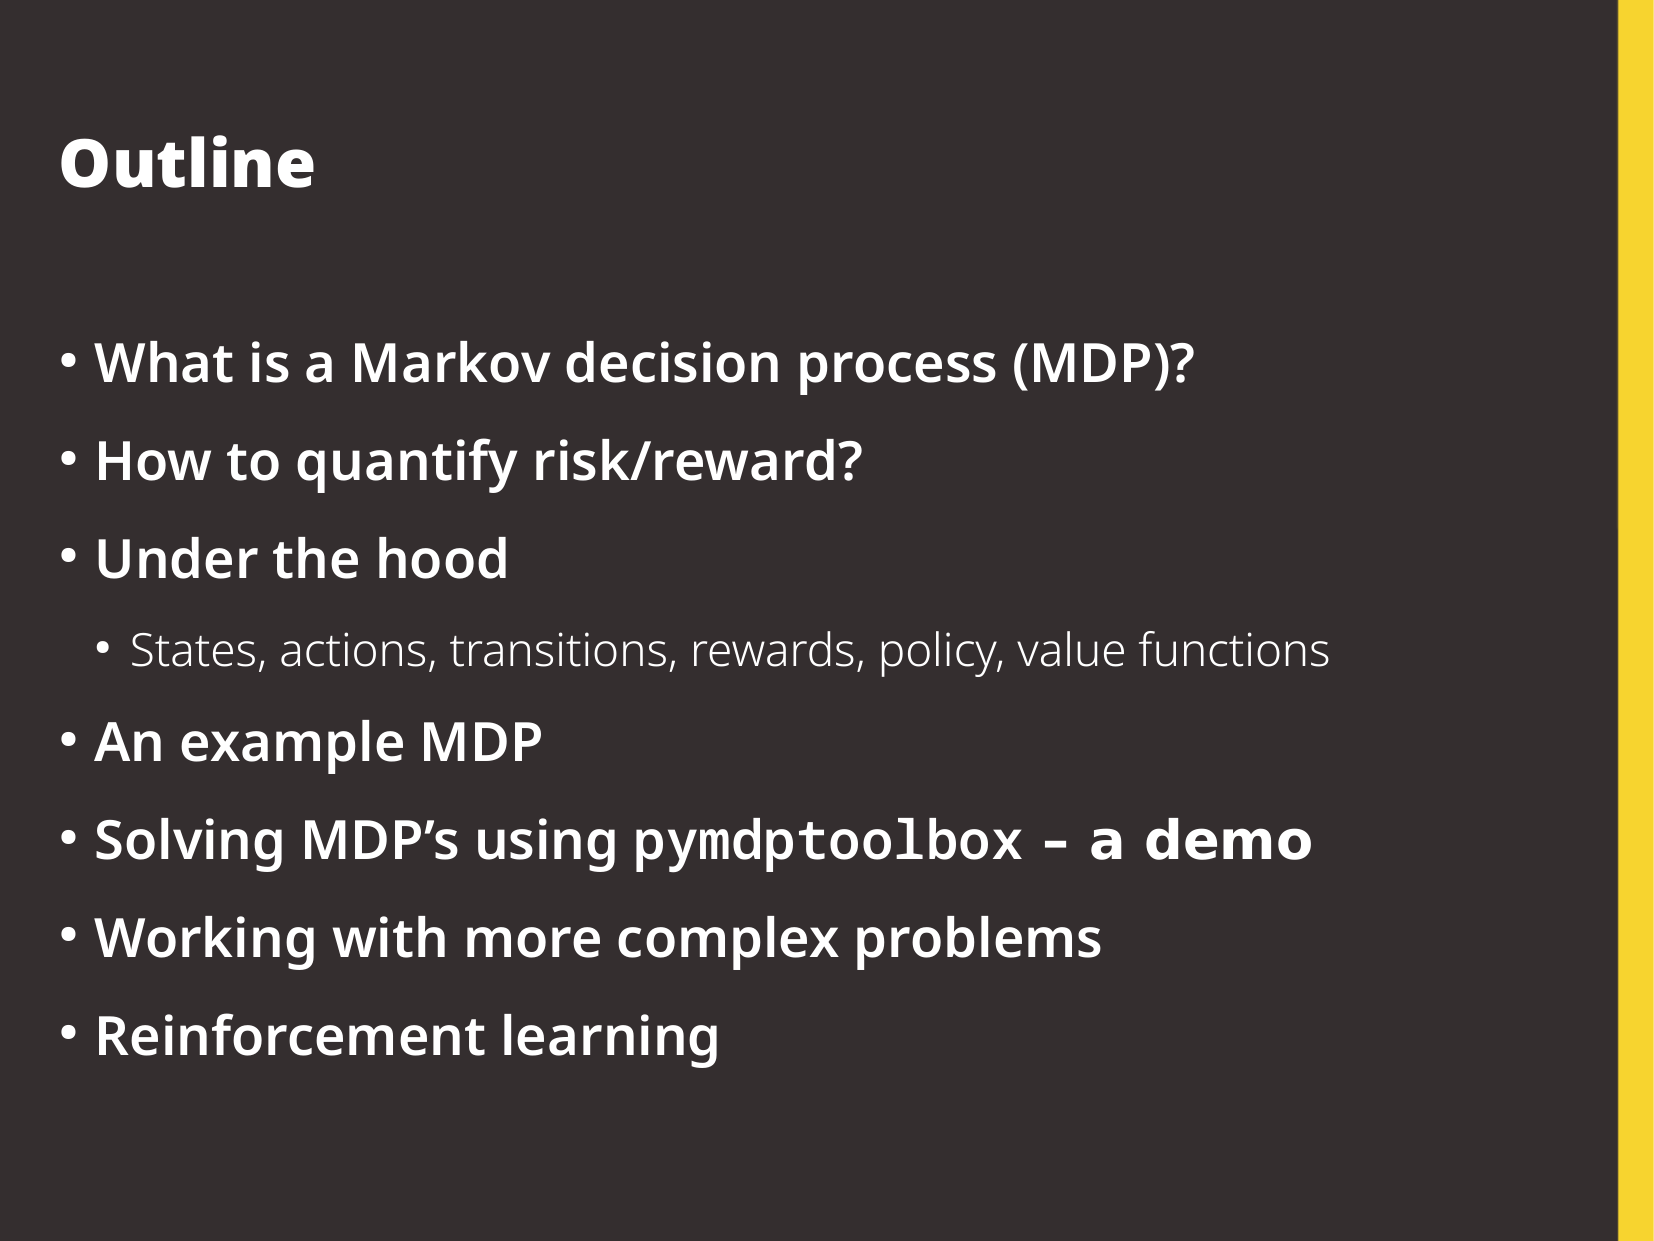

# Outline
What is a Markov decision process (MDP)?
How to quantify risk/reward?
Under the hood
States, actions, transitions, rewards, policy, value functions
An example MDP
Solving MDP’s using pymdptoolbox – a demo
Working with more complex problems
Reinforcement learning